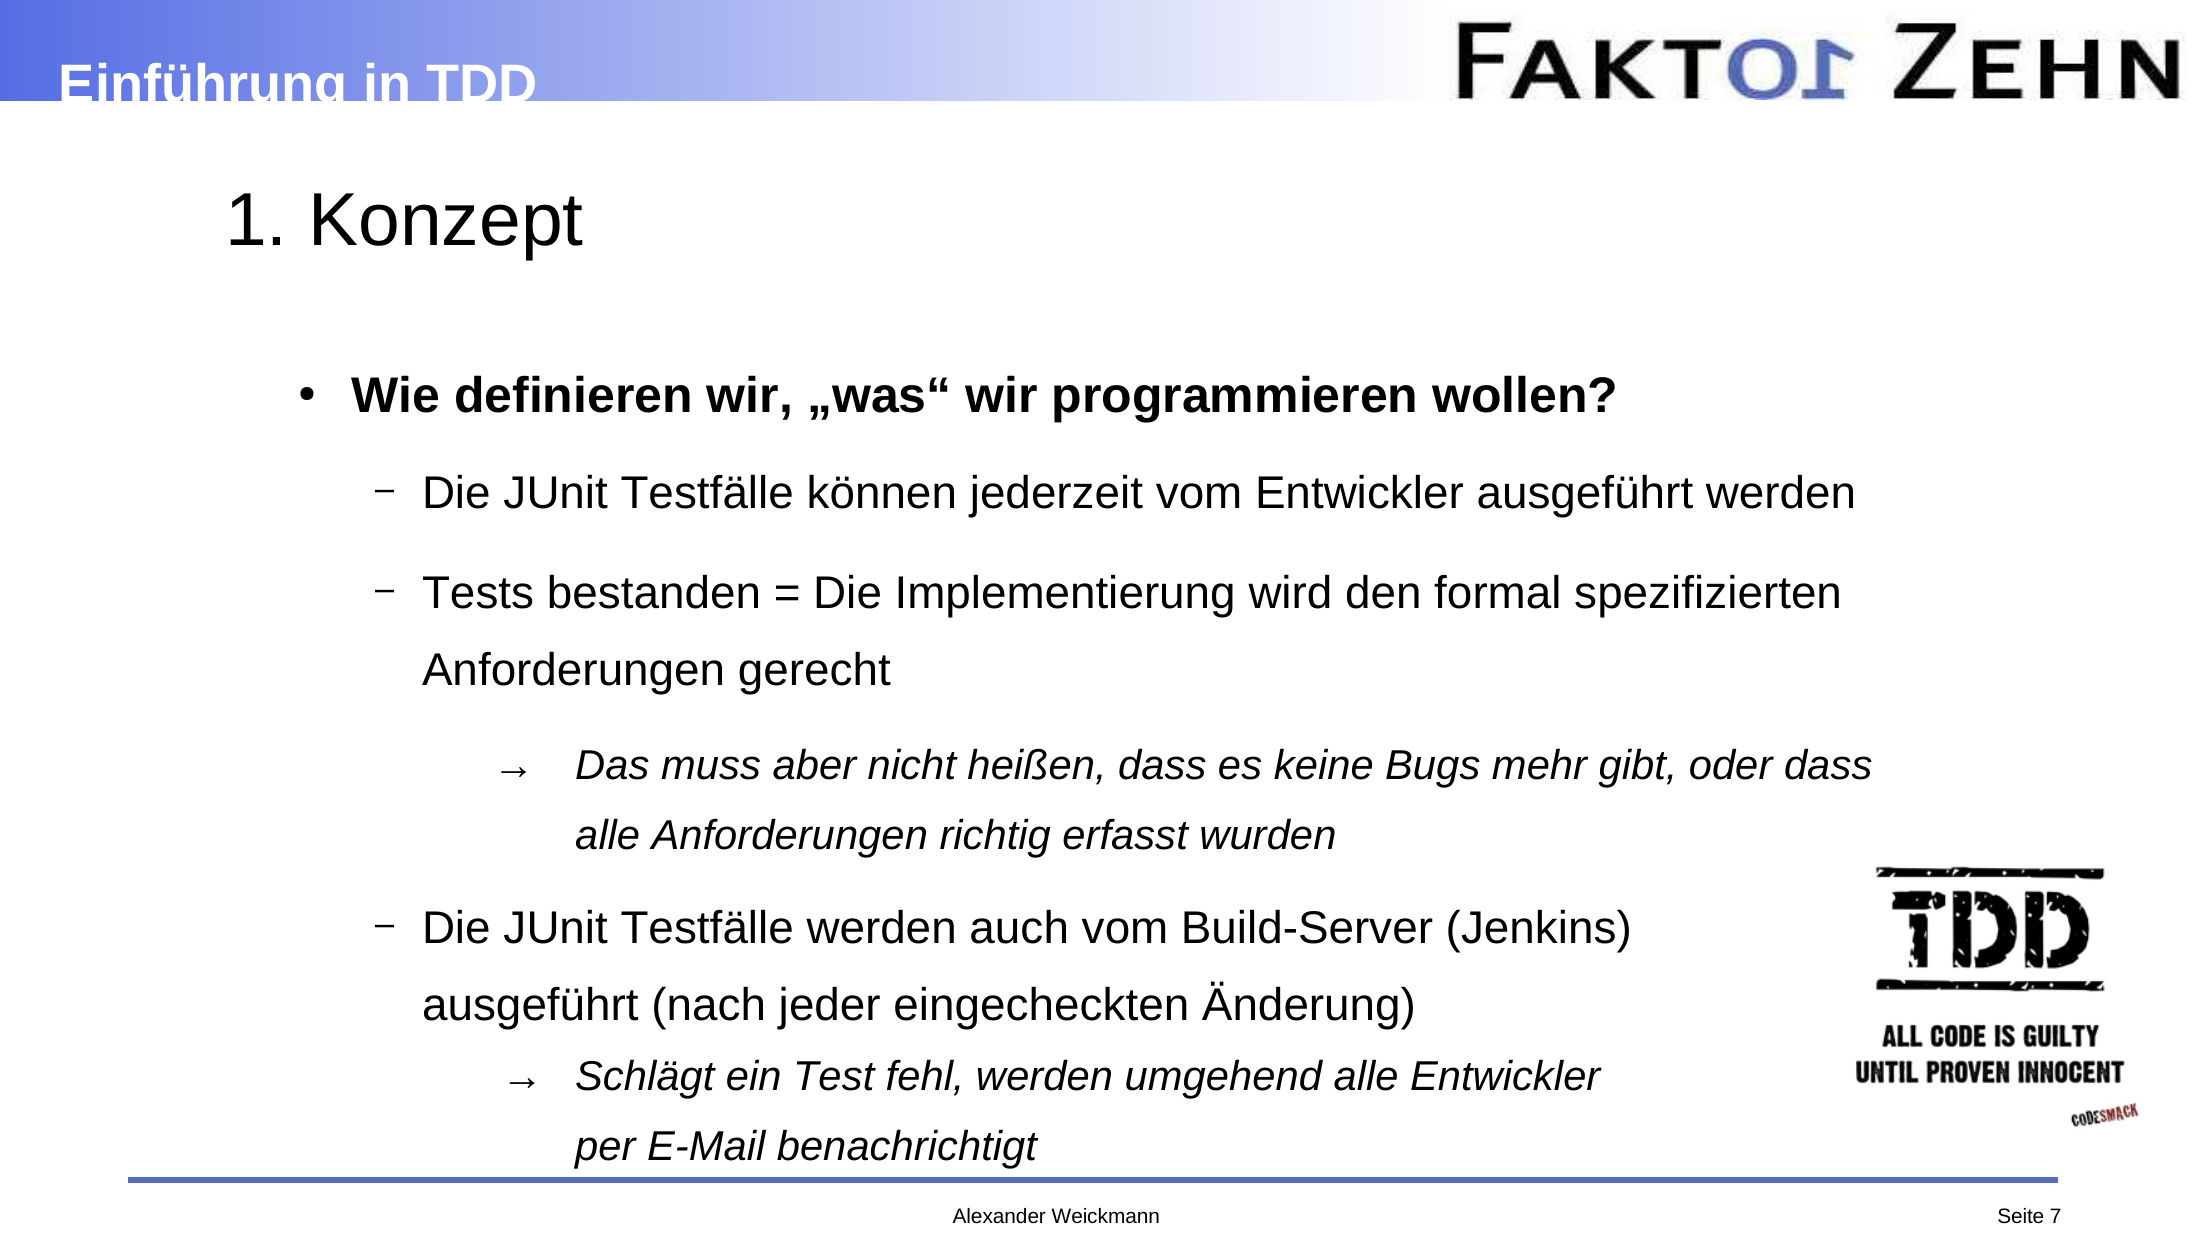

# 1. Konzept
Wie definieren wir, „was“ wir programmieren wollen?
Die JUnit Testfälle können jederzeit vom Entwickler ausgeführt werden
Tests bestanden = Die Implementierung wird den formal spezifizierten Anforderungen gerecht
→ 	Das muss aber nicht heißen, dass es keine Bugs mehr gibt, oder dass
		alle Anforderungen richtig erfasst wurden
Die JUnit Testfälle werden auch vom Build-Server (Jenkins)
ausgeführt (nach jeder eingecheckten Änderung)
		→	Schlägt ein Test fehl, werden umgehend alle Entwickler
			per E-Mail benachrichtigt